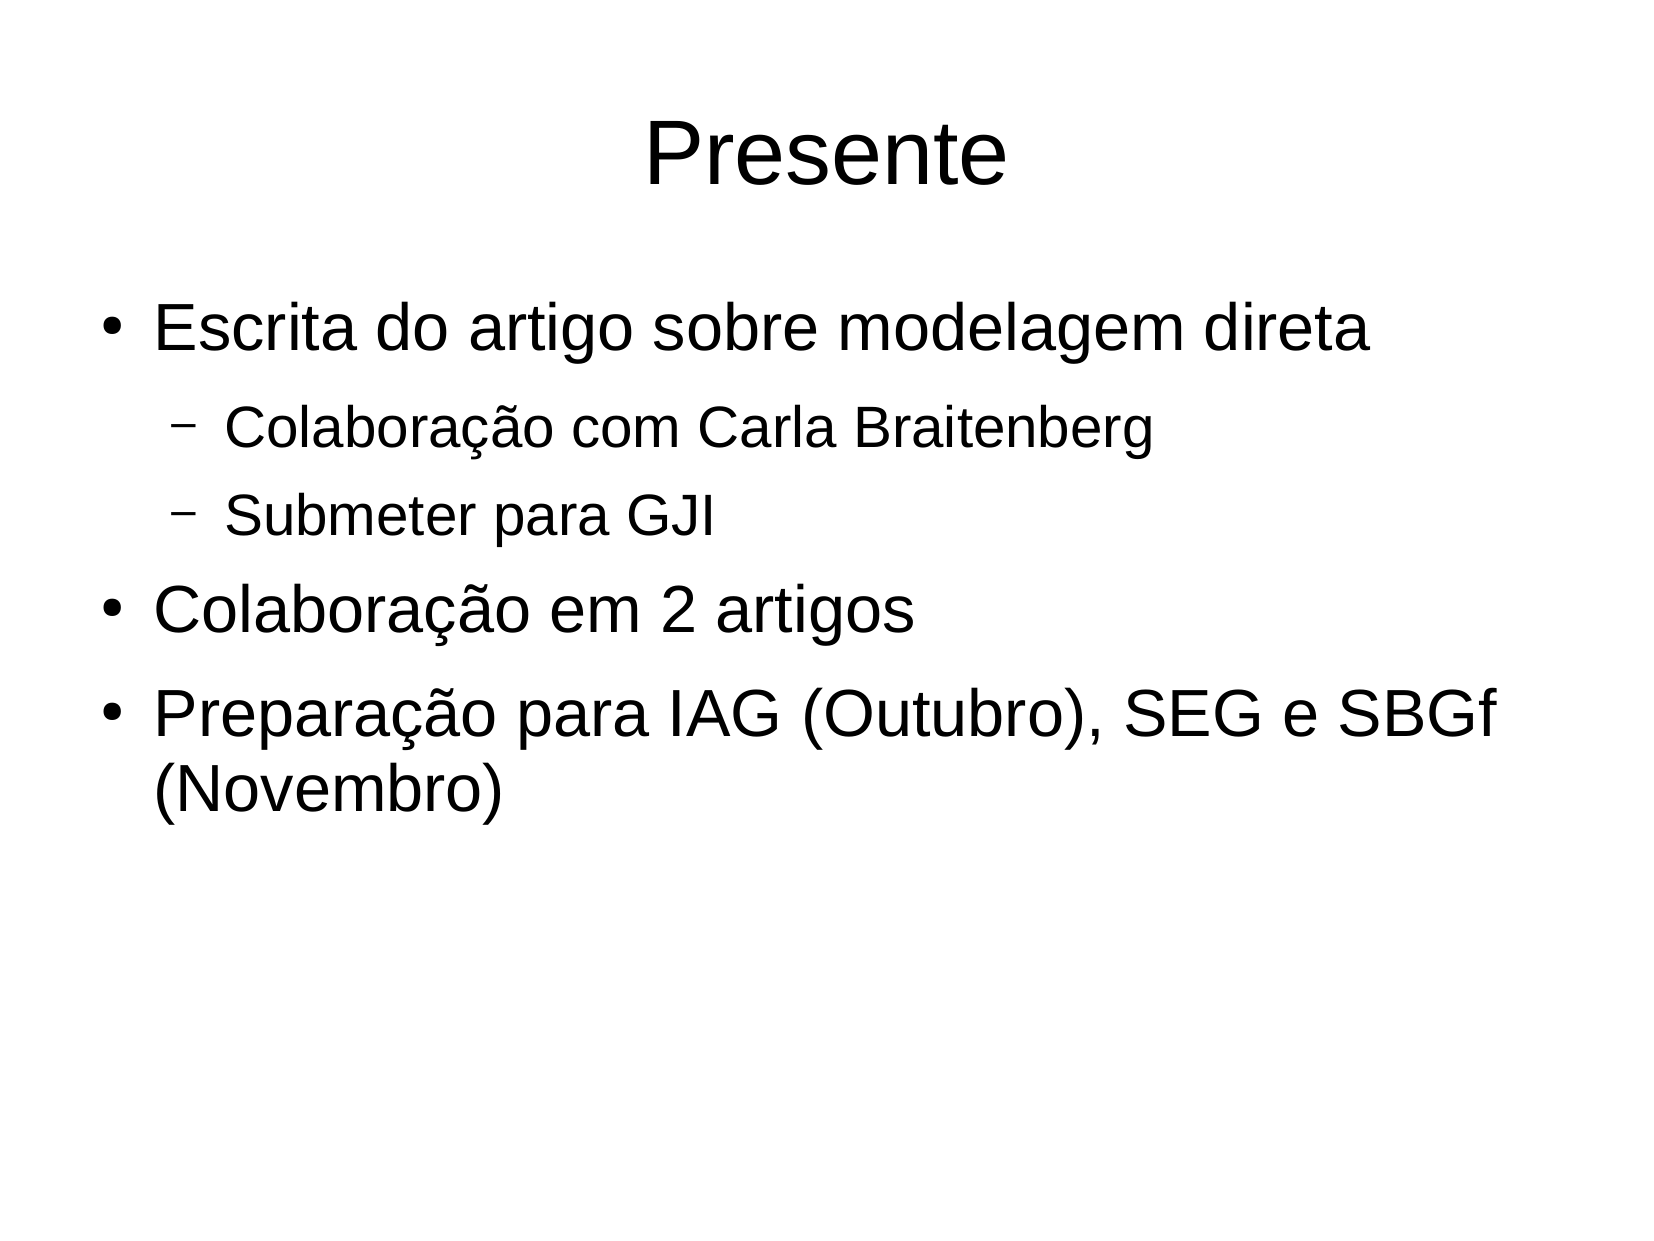

# Presente
Escrita do artigo sobre modelagem direta
Colaboração com Carla Braitenberg
Submeter para GJI
Colaboração em 2 artigos
Preparação para IAG (Outubro), SEG e SBGf (Novembro)